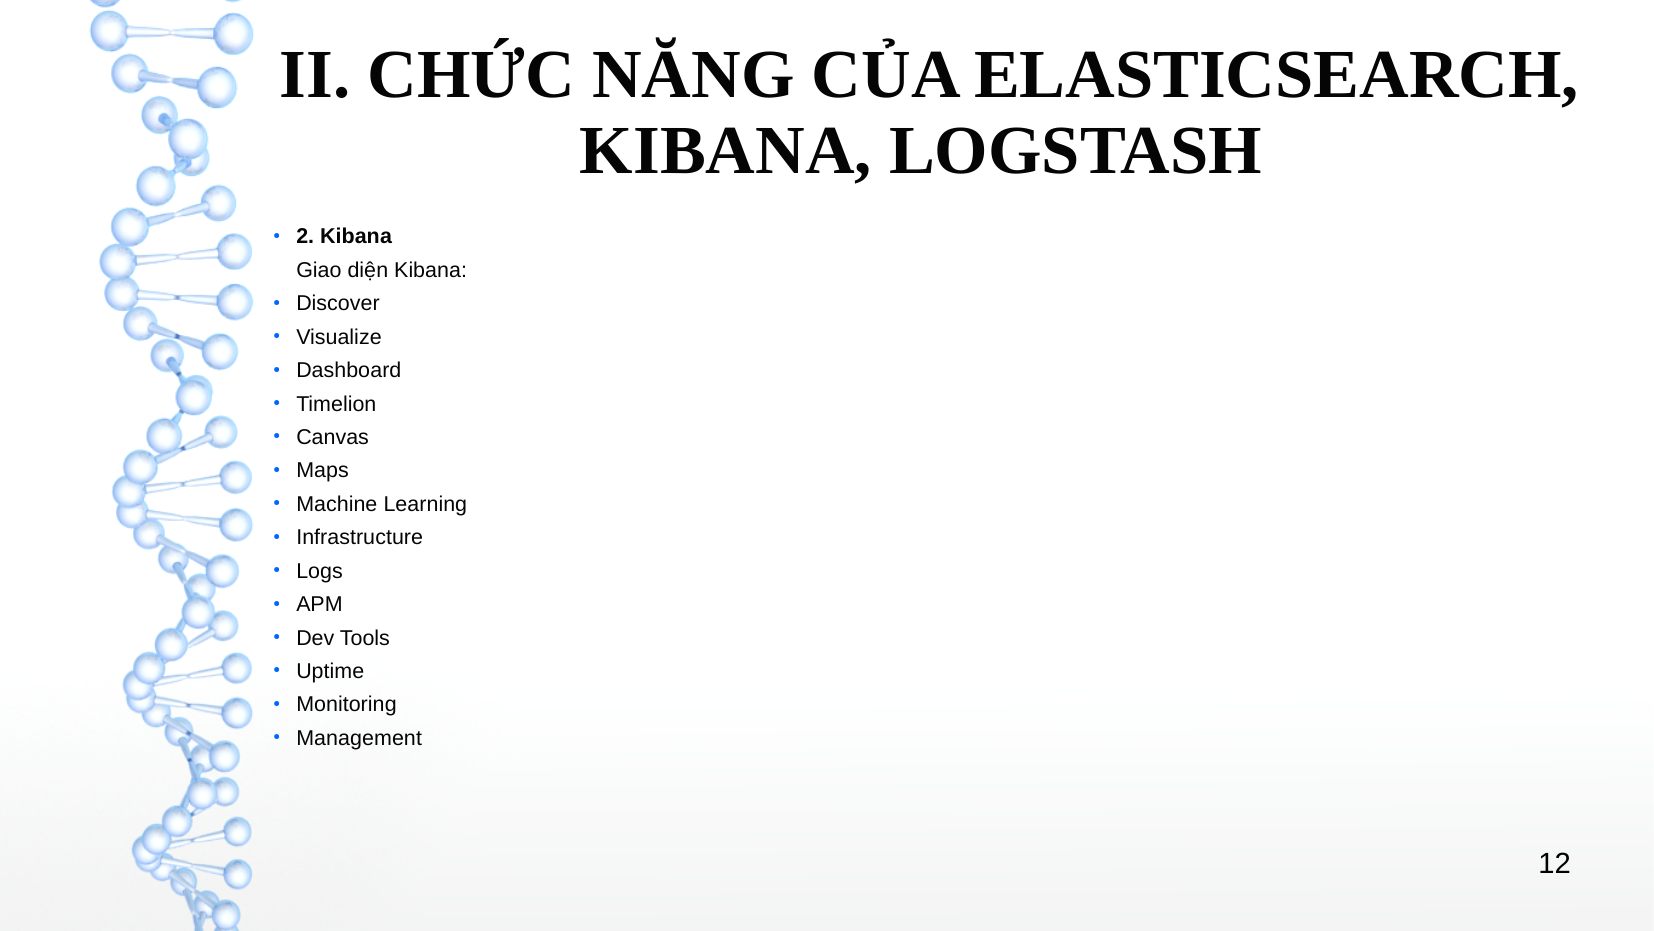

# II. CHỨC NĂNG CỦA ELASTICSEARCH, KIBANA, LOGSTASH
2. Kibana
Giao diện Kibana:
Discover
Visualize
Dashboard
Timelion
Canvas
Maps
Machine Learning
Infrastructure
Logs
APM
Dev Tools
Uptime
Monitoring
Management
12